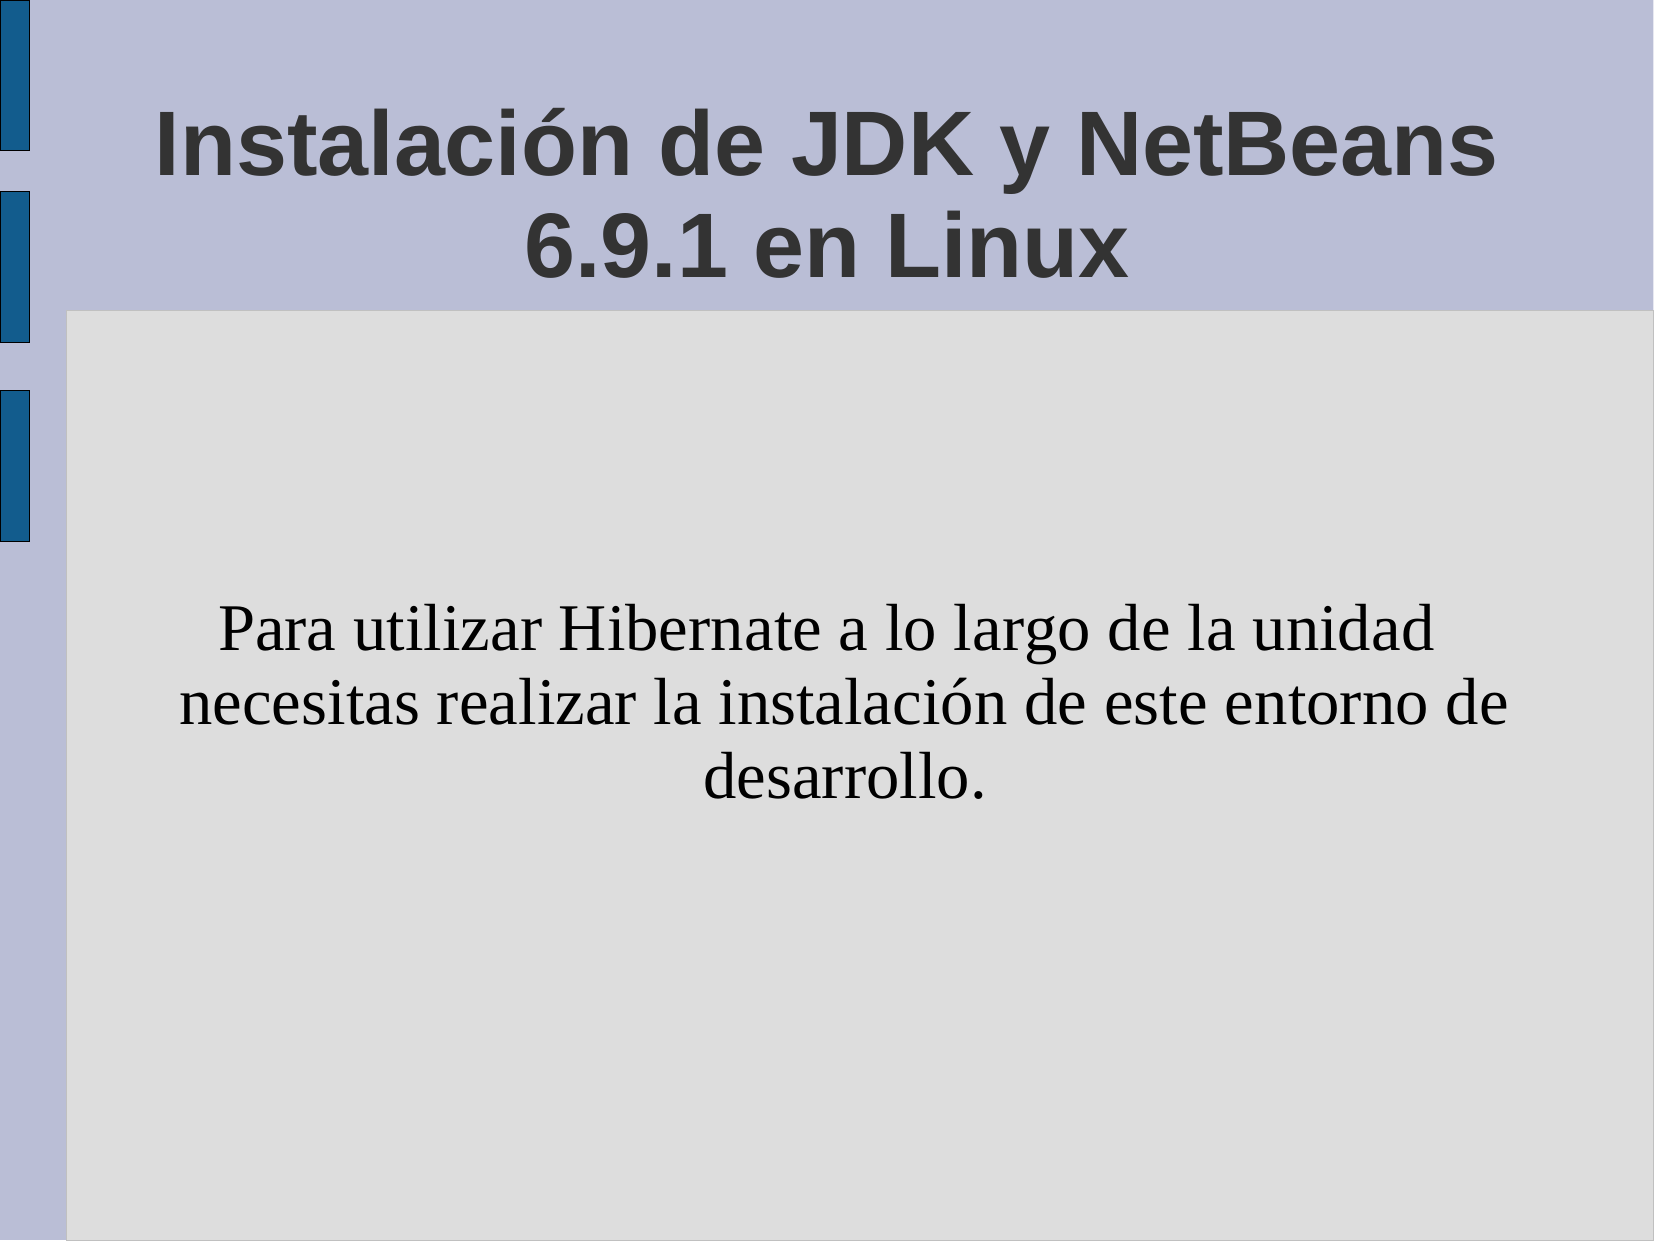

# Instalación de JDK y NetBeans 6.9.1 en Linux
Para utilizar Hibernate a lo largo de la unidad necesitas realizar la instalación de este entorno de desarrollo.